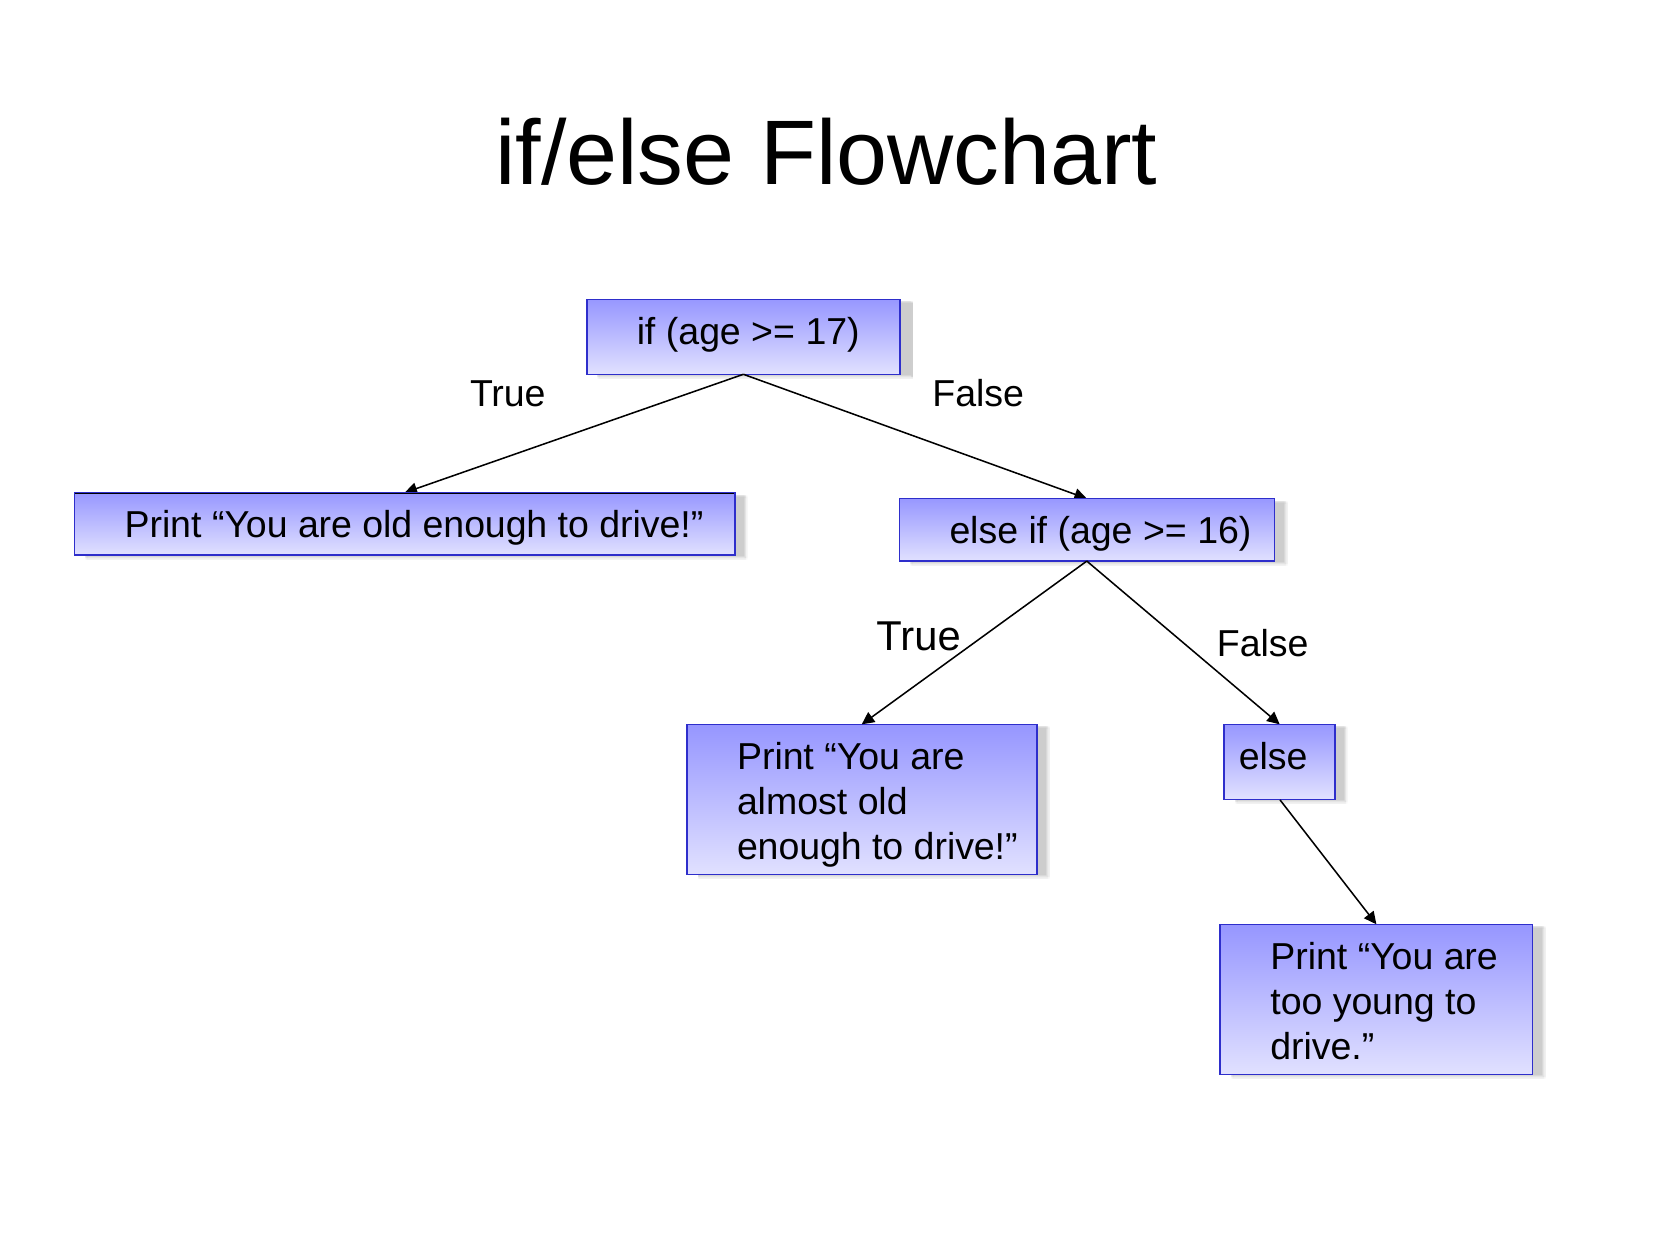

# if/else Flowchart
If ($age >= 17)
if (age >= 17)
True
False
Print “You are old enough to drive!”
else if (age >= 16)
True
False
Print “You are almost old enough to drive!”
else
Print “You are too young to drive.”